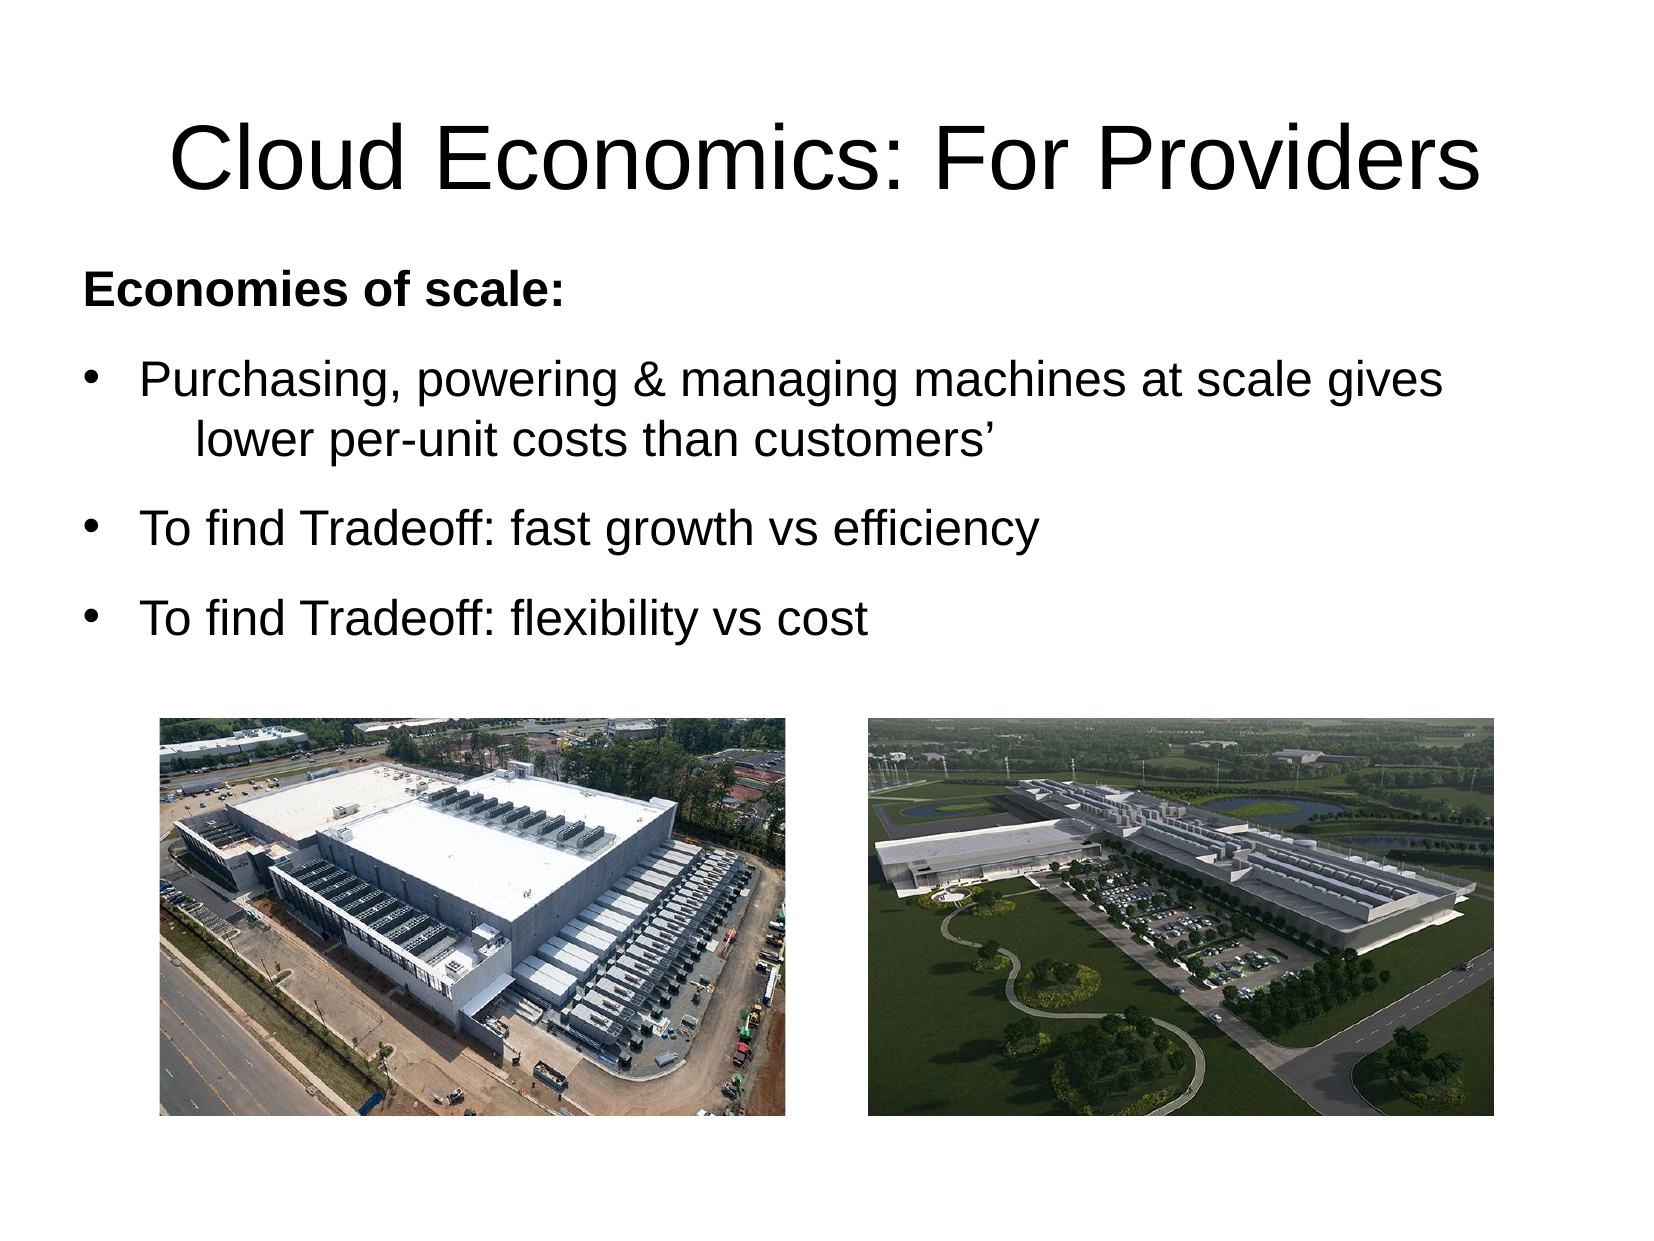

# Cloud Economics: For Providers
Economies of scale:
Purchasing, powering & managing machines at scale gives lower per-unit costs than customers’
To find Tradeoff: fast growth vs efficiency
To find Tradeoff: flexibility vs cost